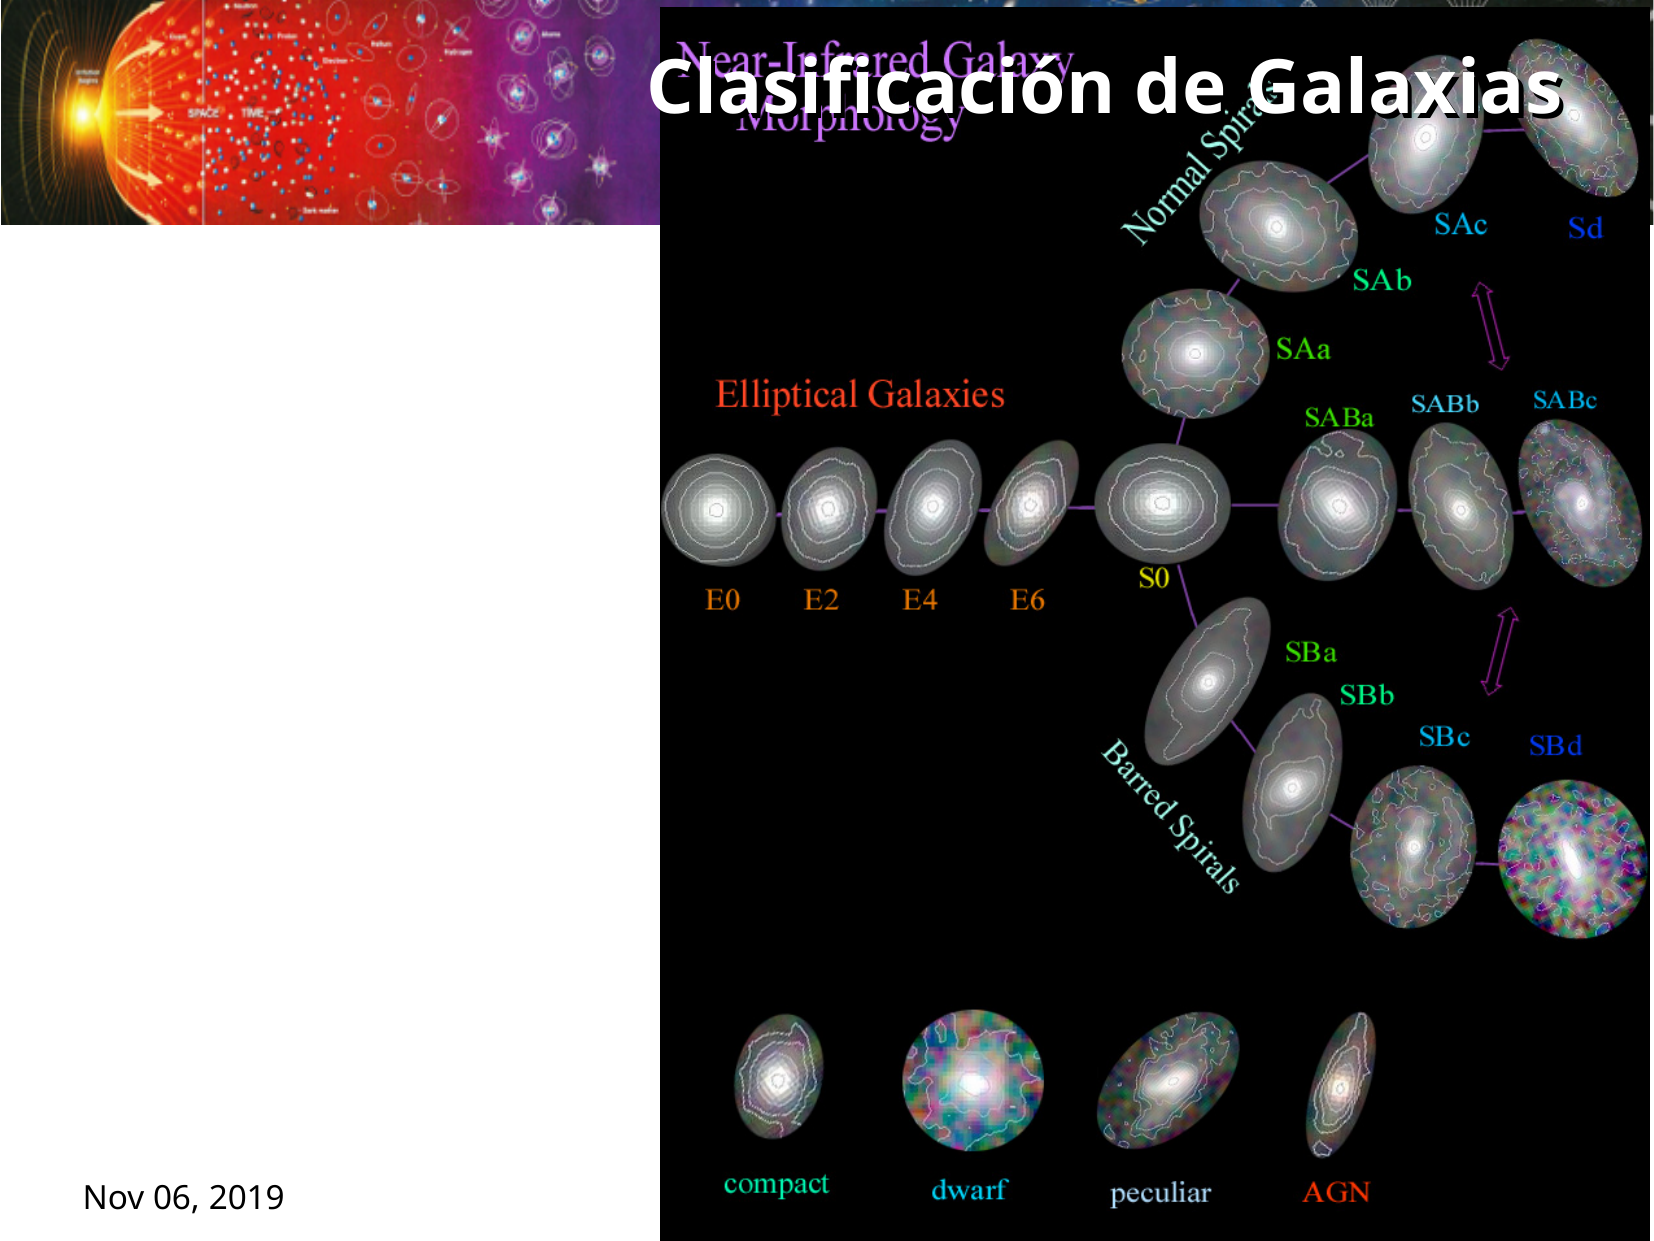

# Clasificación de Galaxias
Nov 06, 2019
H. Asorey - IPAC 2019
8